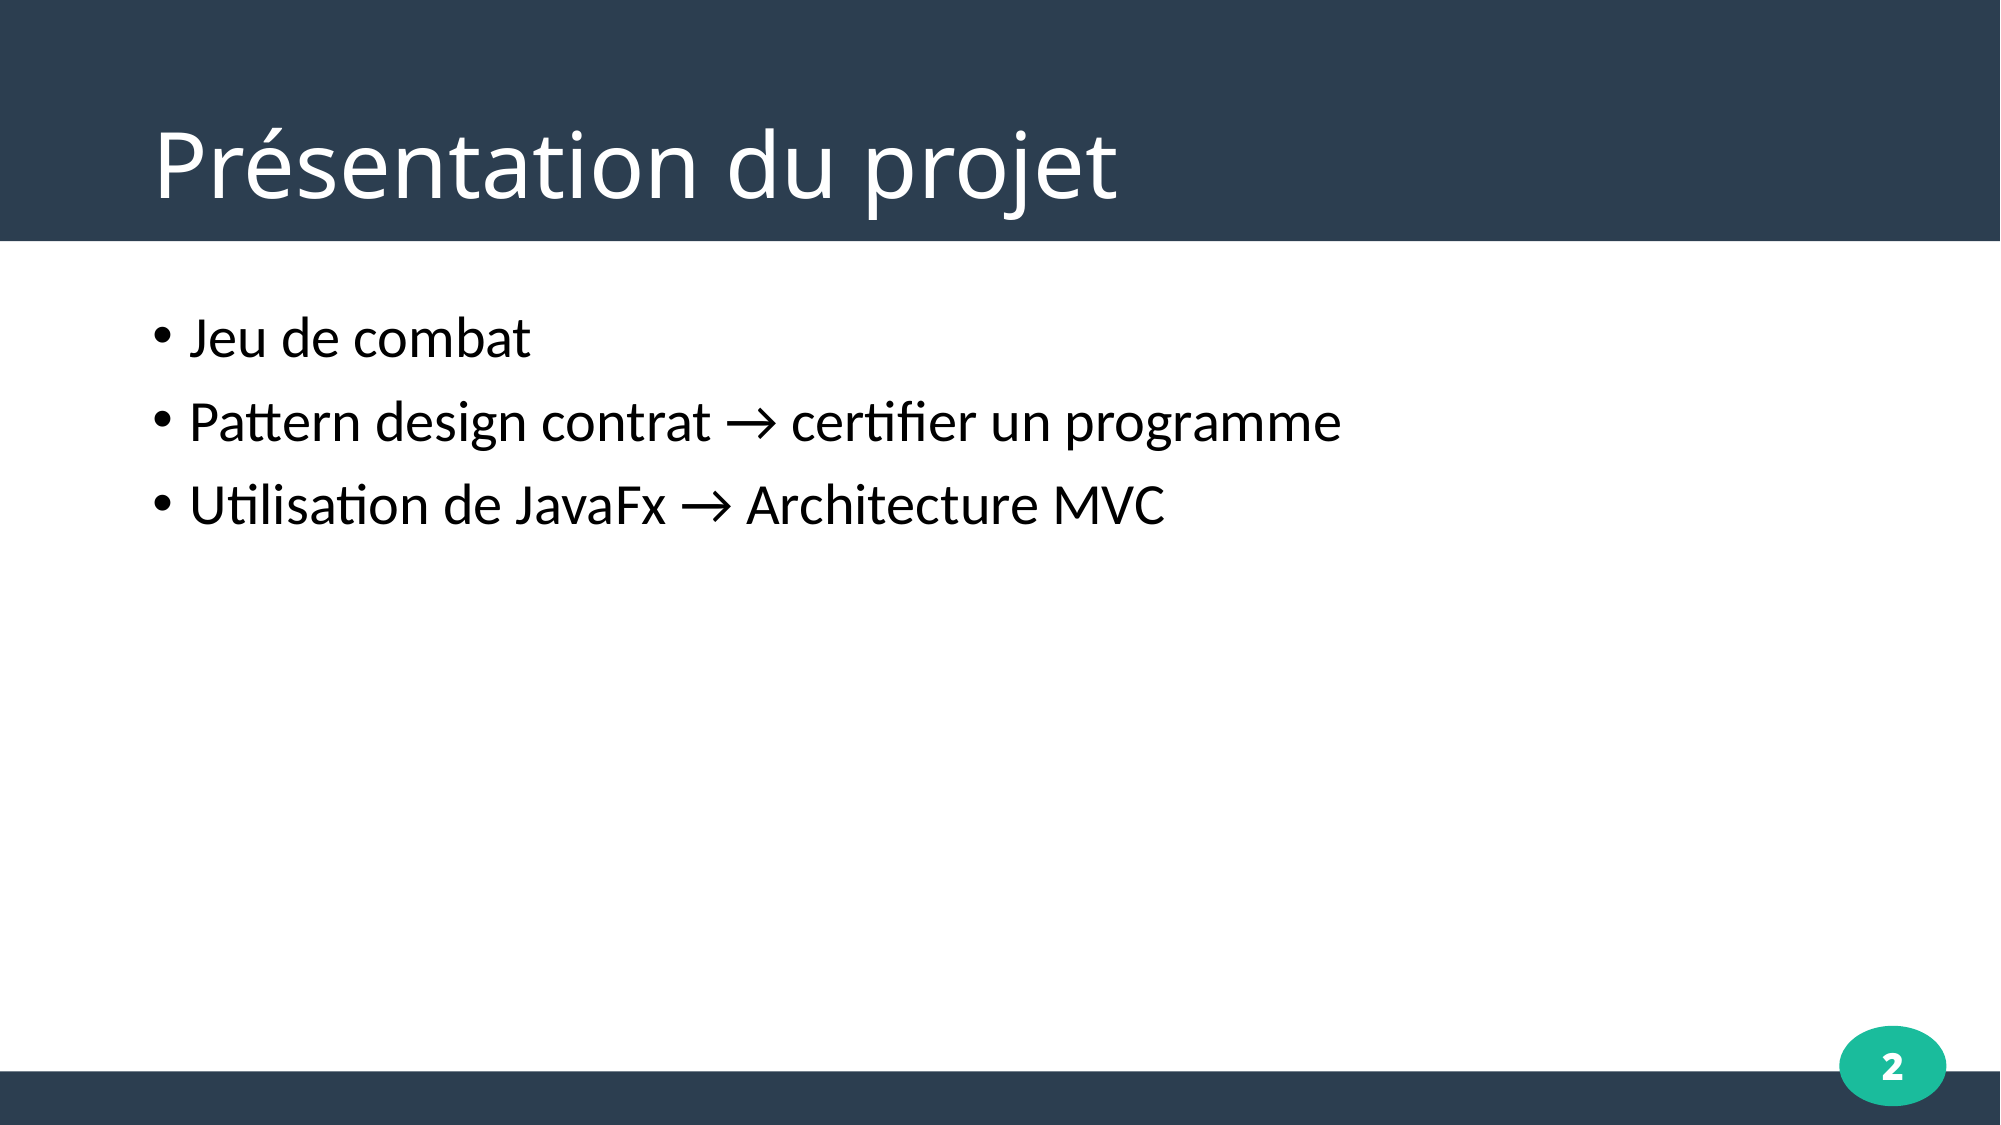

# Présentation du projet
Jeu de combat
Pattern design contrat → certifier un programme
Utilisation de JavaFx → Architecture MVC
2